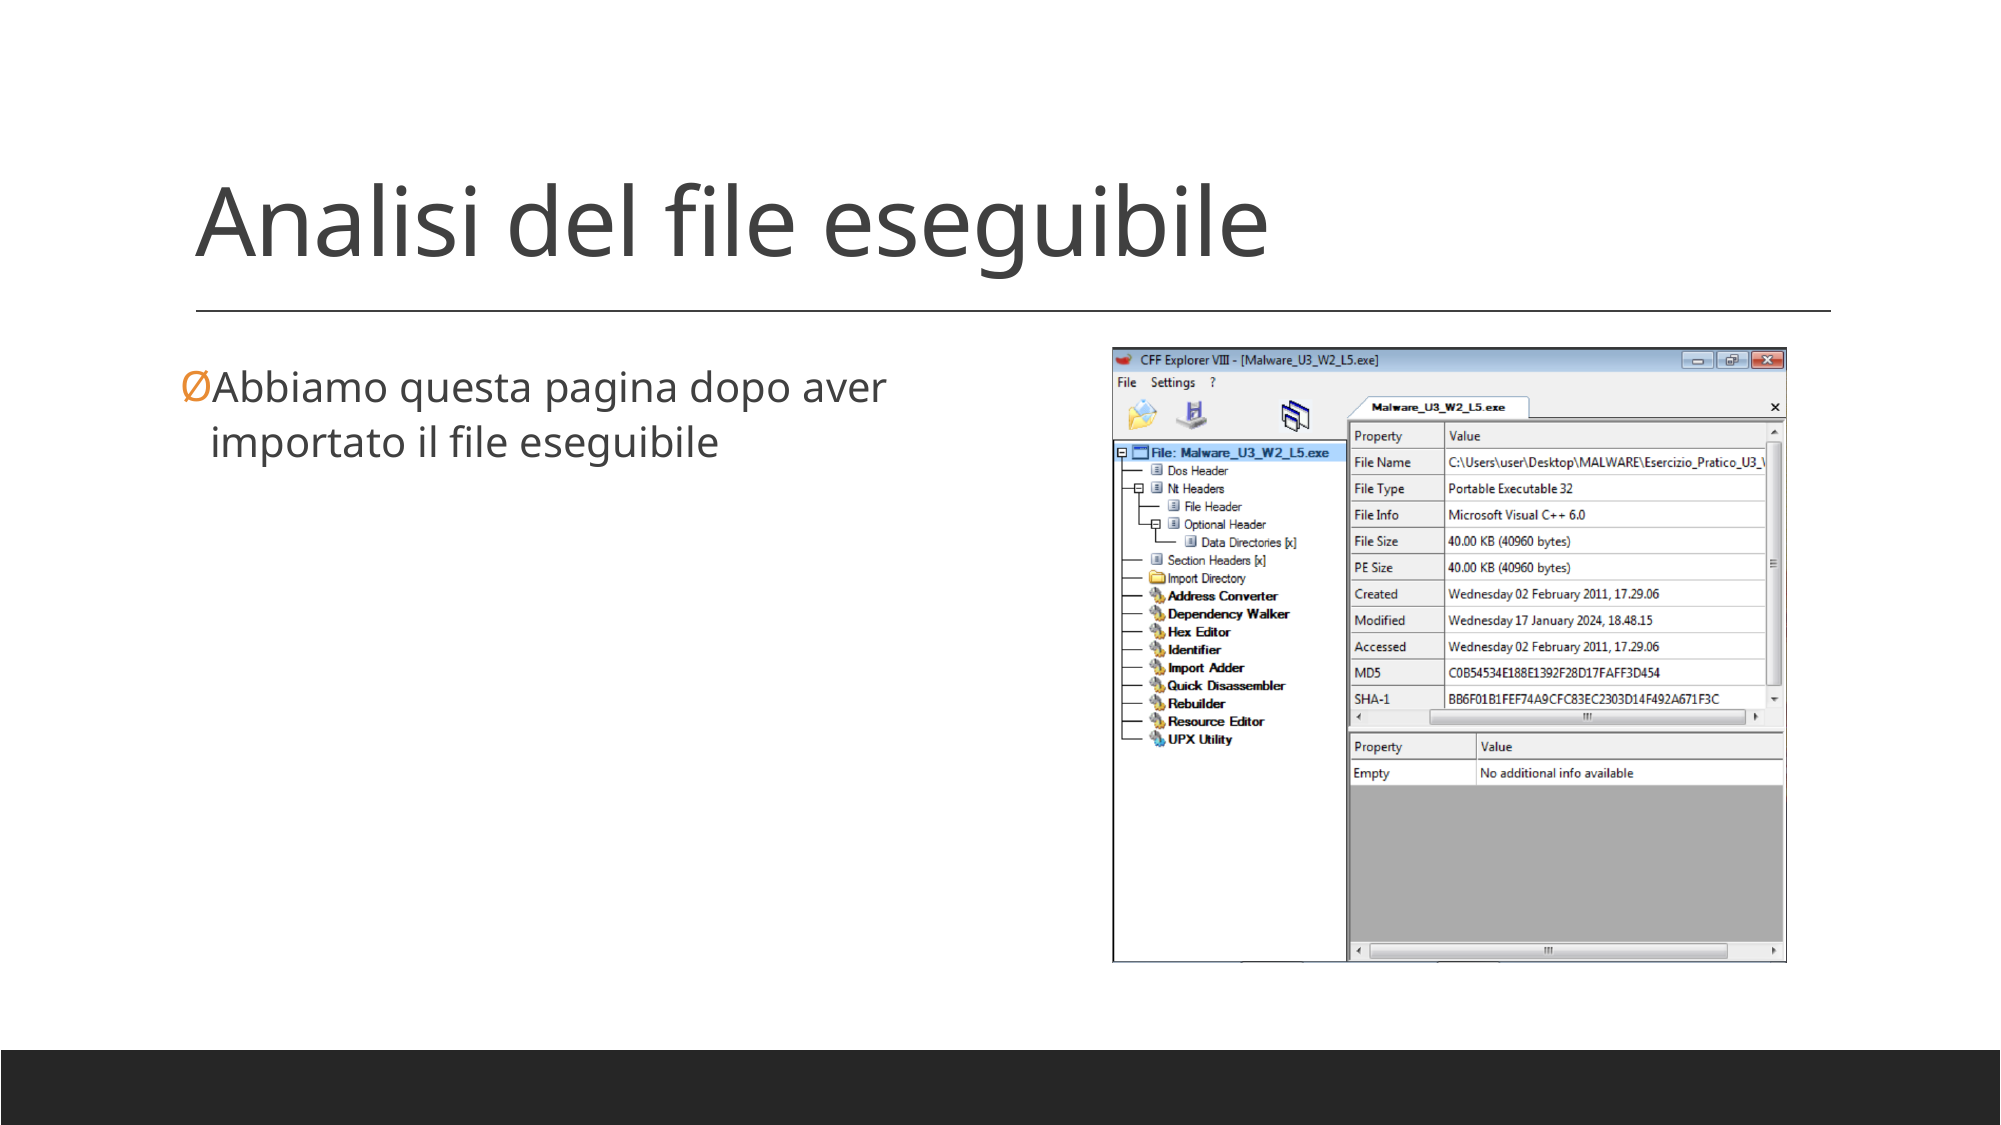

# Analisi del file eseguibile
Abbiamo questa pagina dopo aver importato il file eseguibile